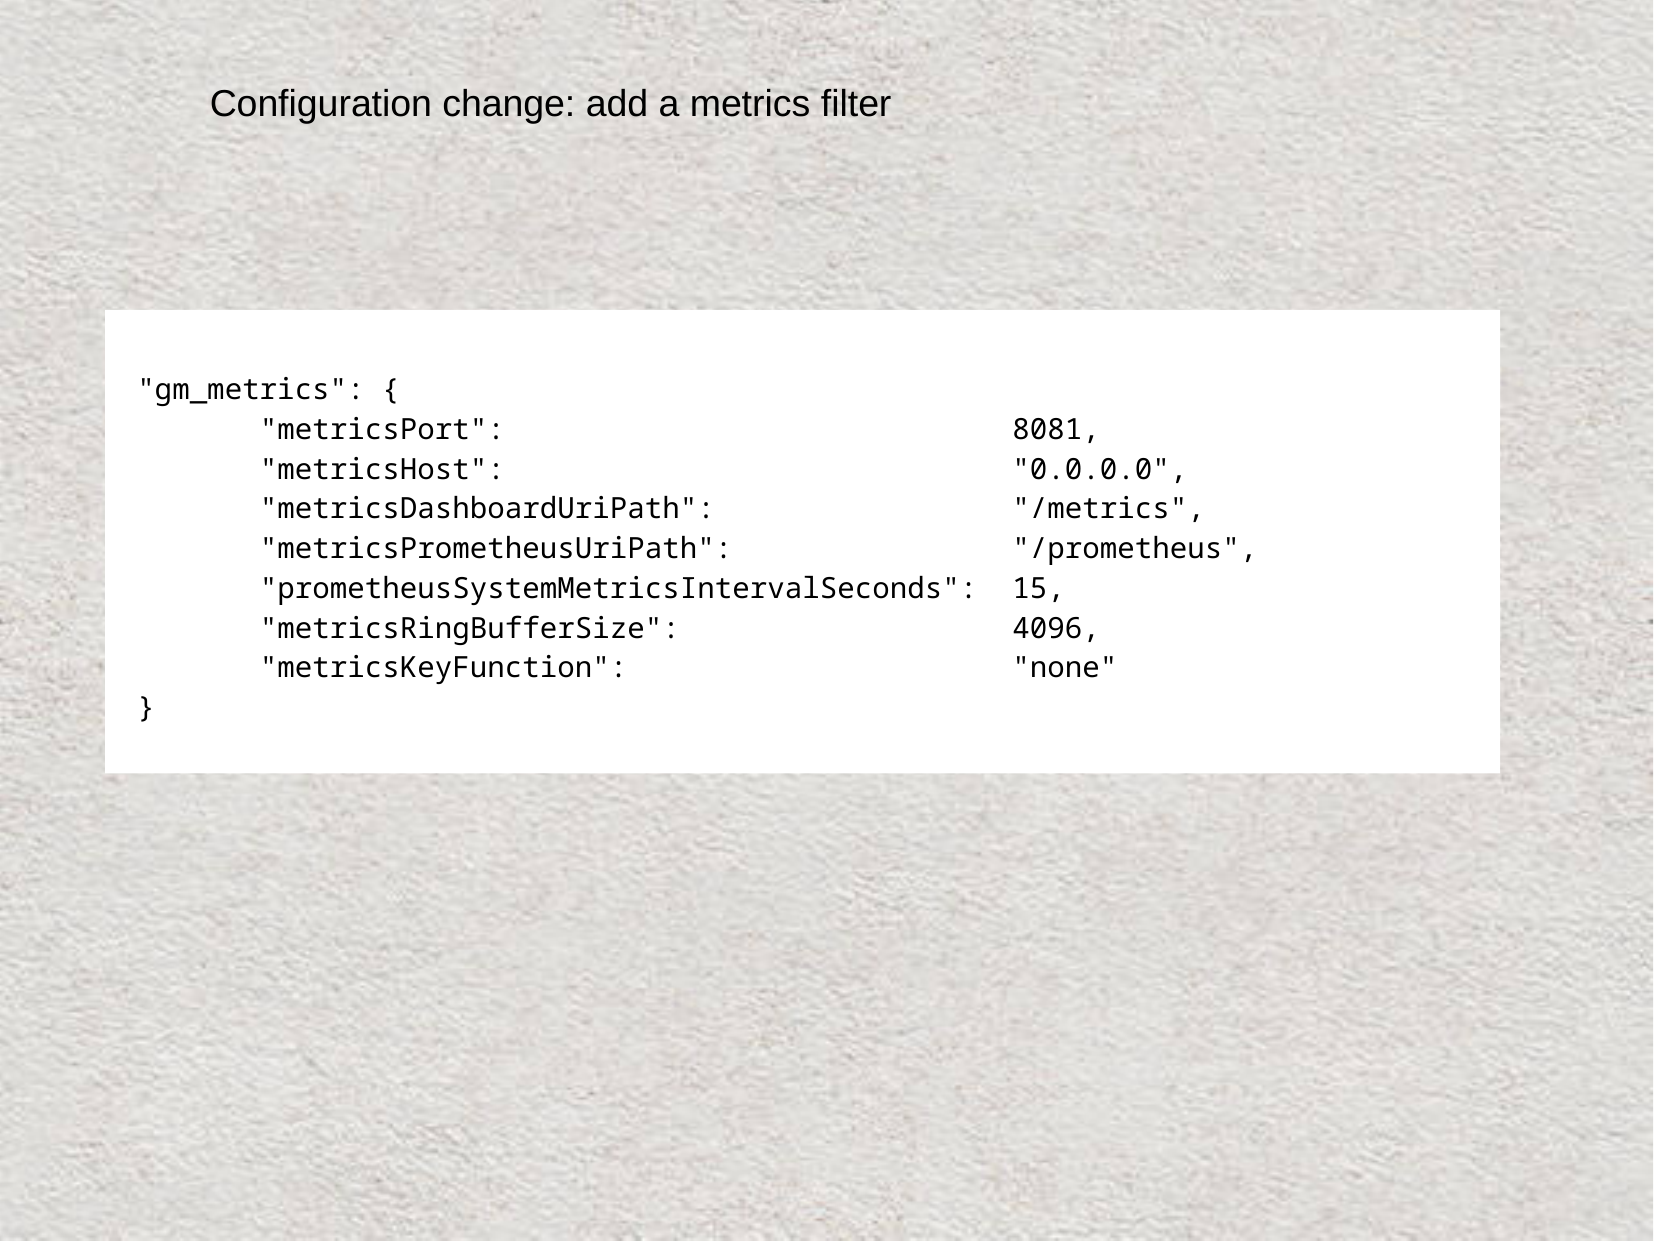

Configuration change: add a metrics filter
 "gm_metrics": {
 "metricsPort": 8081,
 "metricsHost": "0.0.0.0",
 "metricsDashboardUriPath": "/metrics",
 "metricsPrometheusUriPath": "/prometheus",
 "prometheusSystemMetricsIntervalSeconds": 15,
 "metricsRingBufferSize": 4096,
 "metricsKeyFunction": "none"
 }